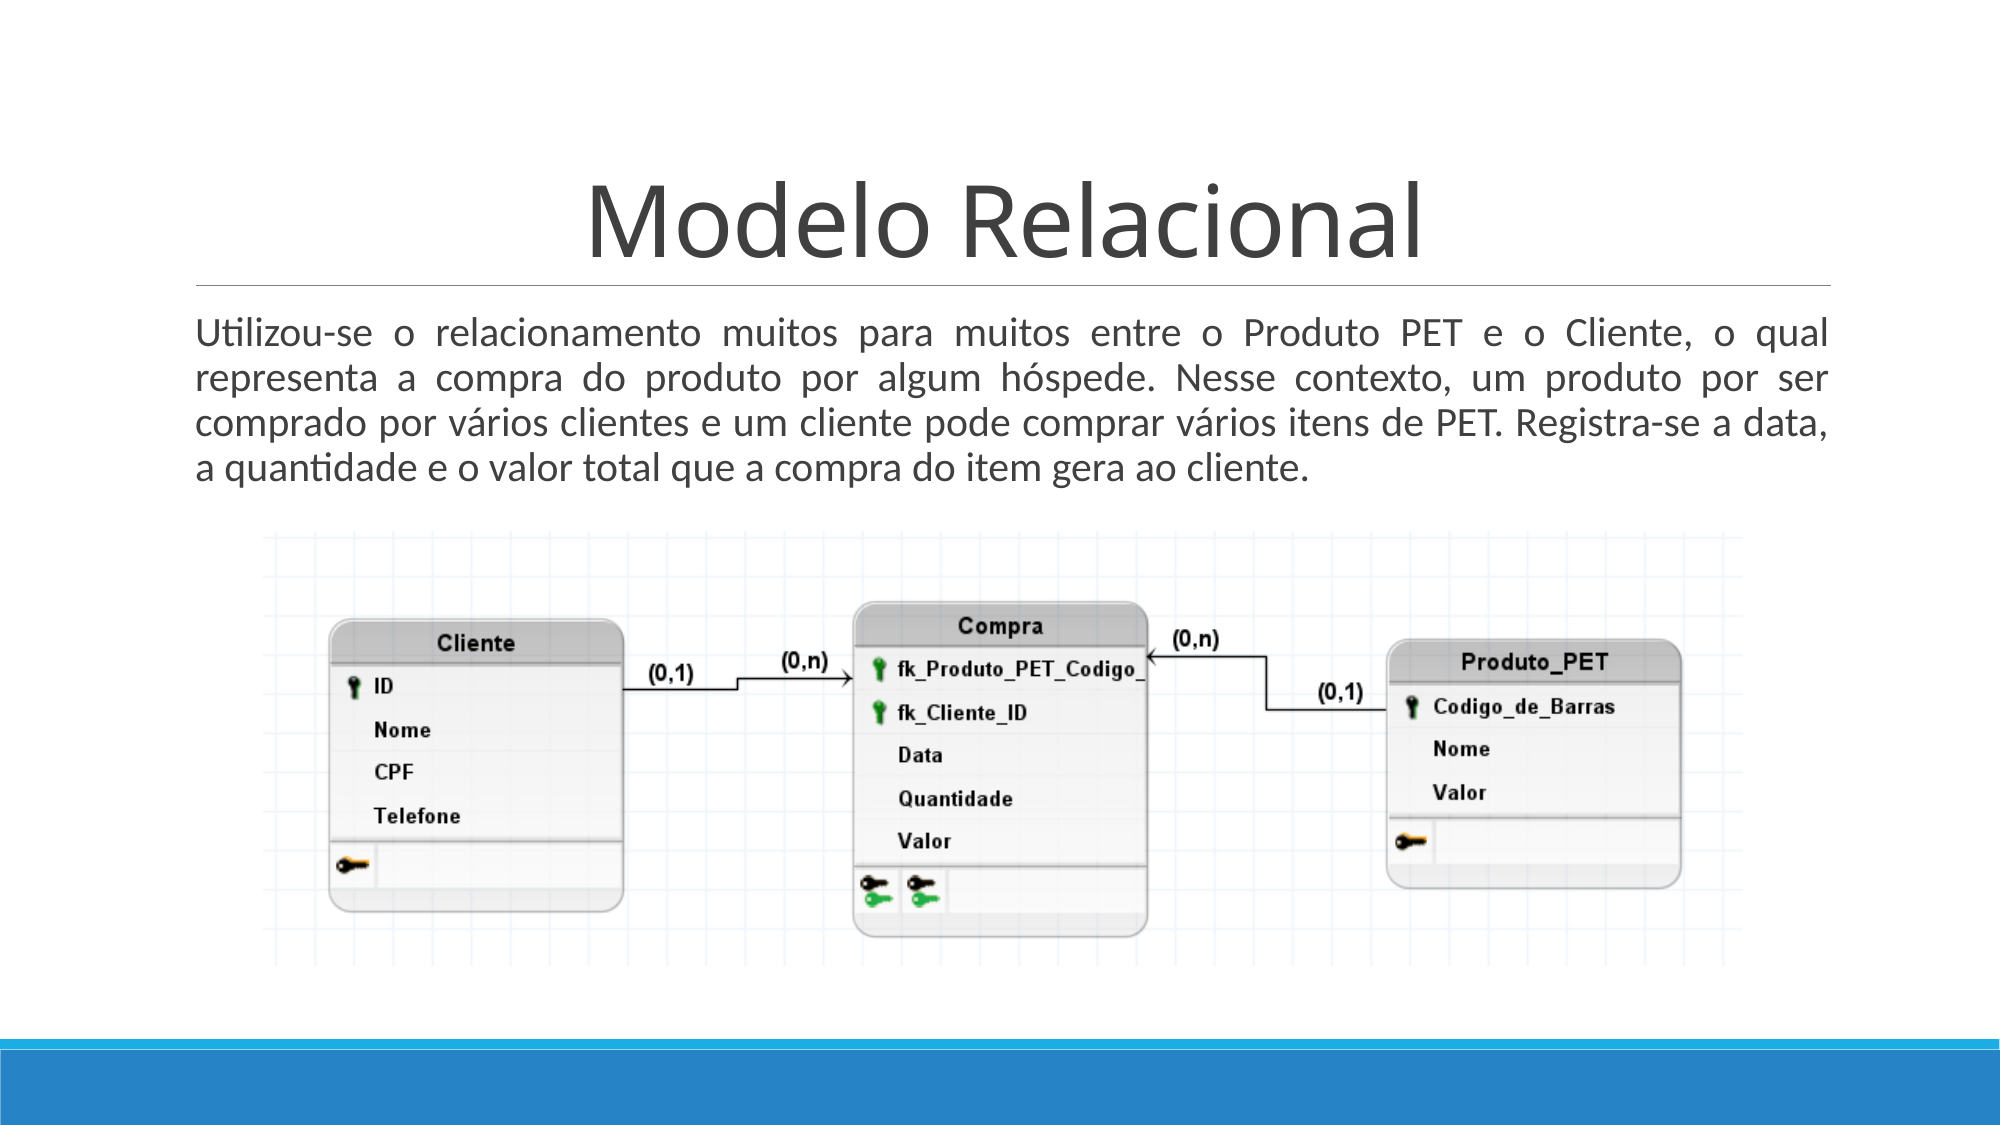

# Modelo Relacional
Utilizou-se o relacionamento muitos para muitos entre o Produto PET e o Cliente, o qual representa a compra do produto por algum hóspede. Nesse contexto, um produto por ser comprado por vários clientes e um cliente pode comprar vários itens de PET. Registra-se a data, a quantidade e o valor total que a compra do item gera ao cliente.